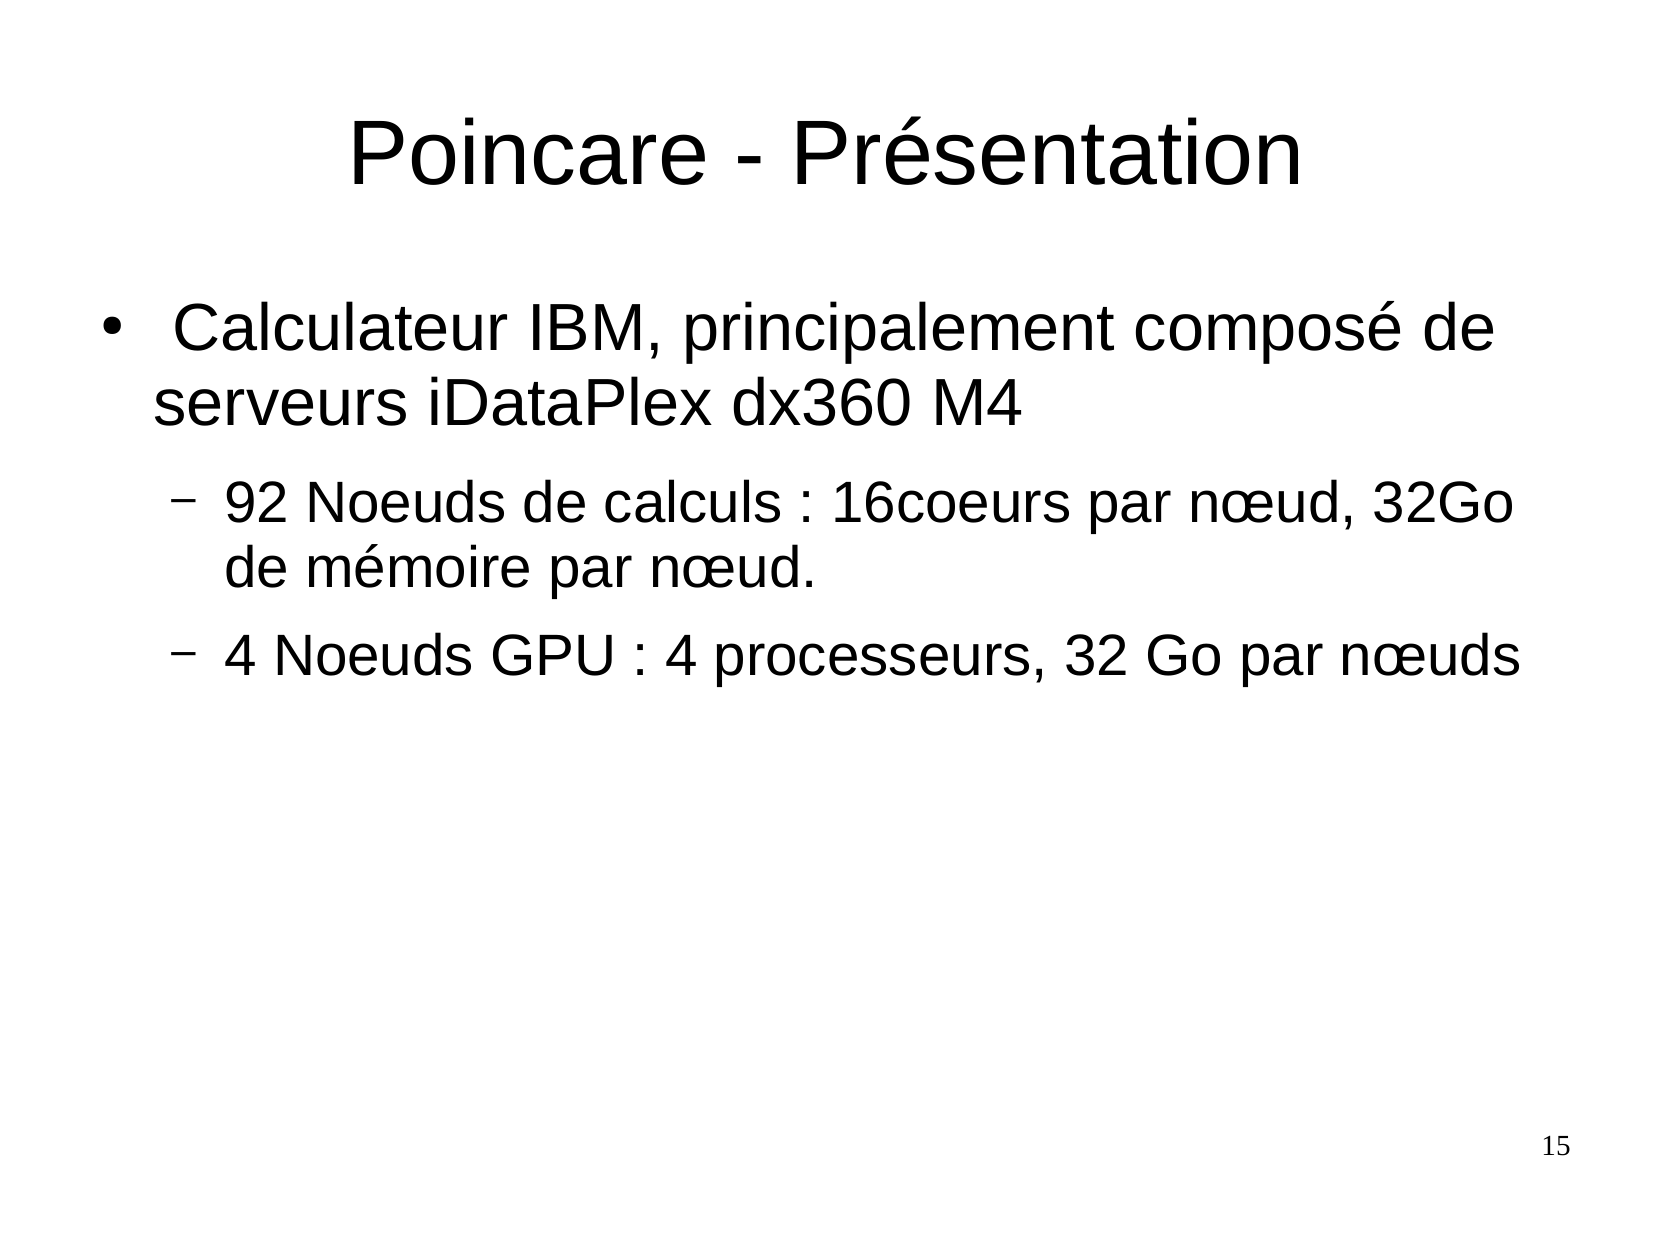

# Poincare - Présentation
 Calculateur IBM, principalement composé de serveurs iDataPlex dx360 M4
92 Noeuds de calculs : 16coeurs par nœud, 32Go de mémoire par nœud.
4 Noeuds GPU : 4 processeurs, 32 Go par nœuds
15